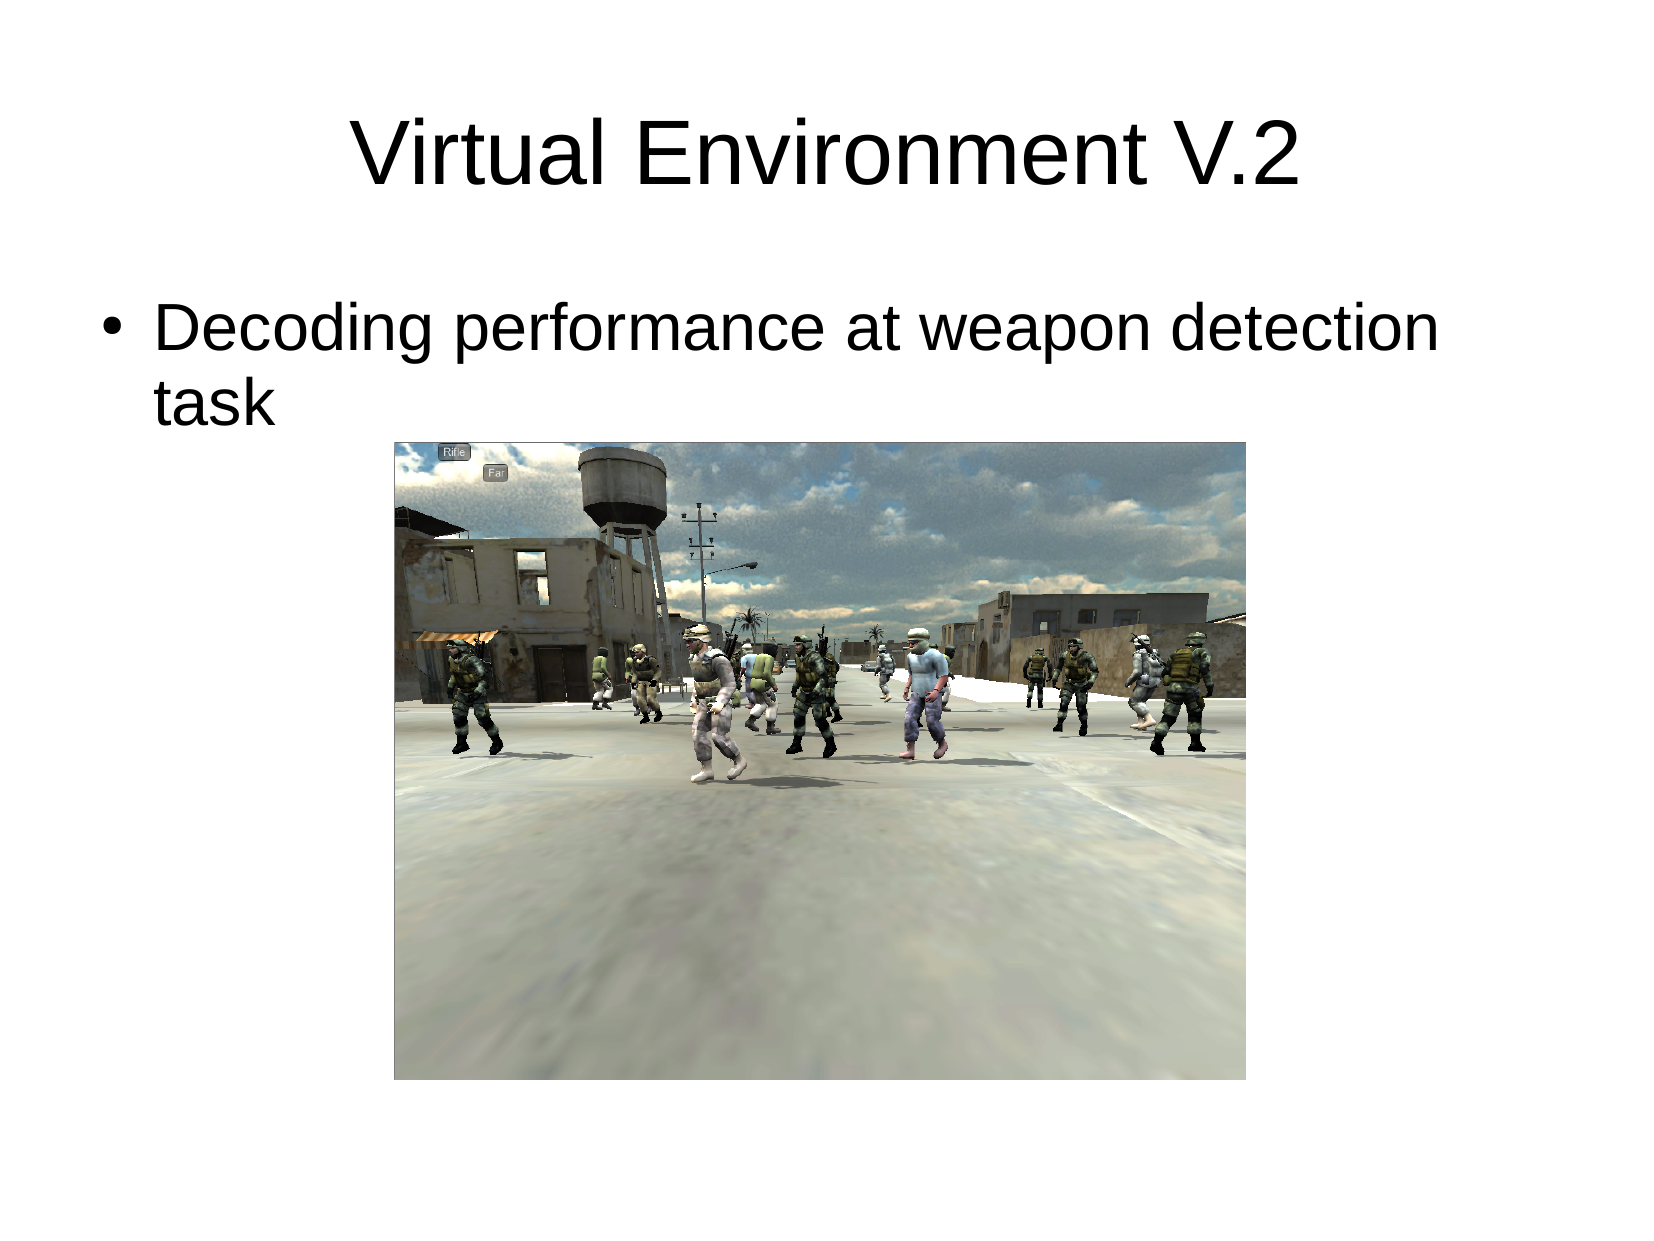

# Virtual Environment V.2
Decoding performance at weapon detection task